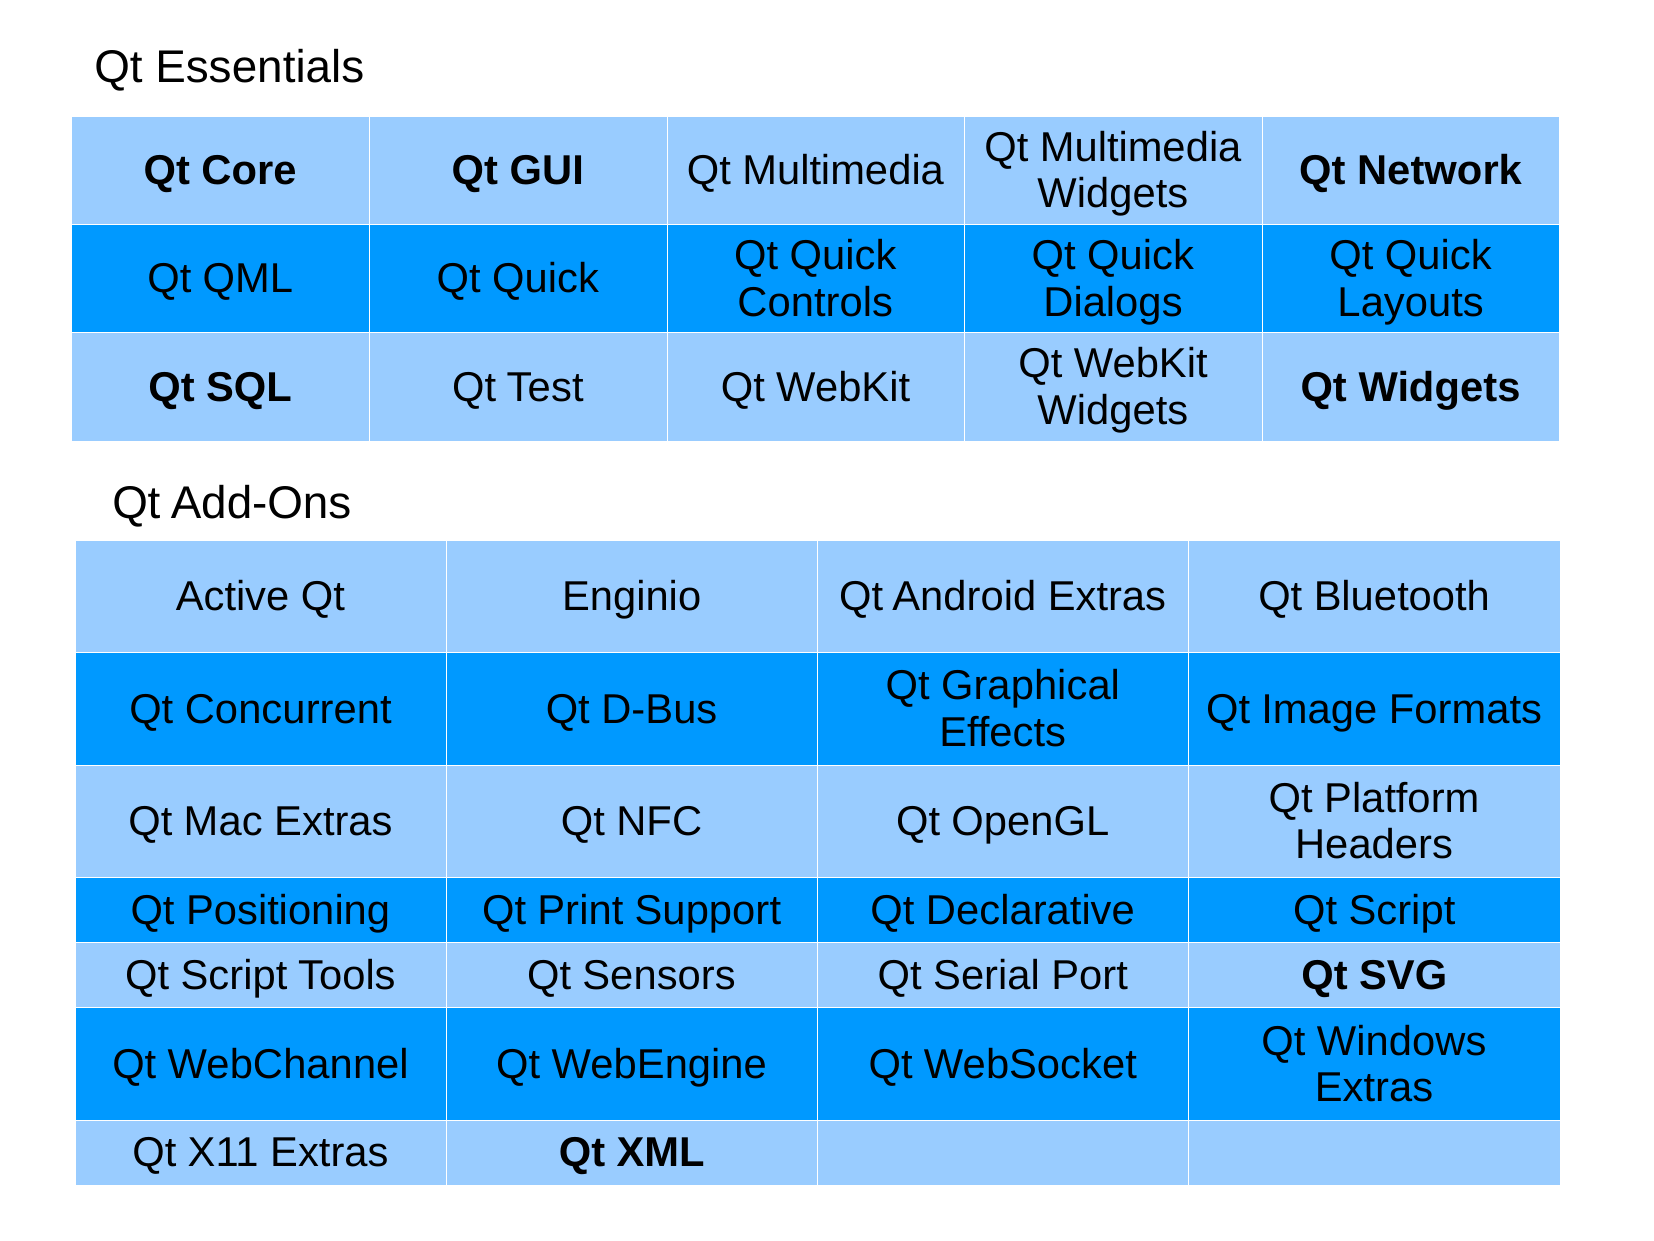

Qt Essentials
| Qt Core | Qt GUI | Qt Multimedia | Qt Multimedia Widgets | Qt Network |
| --- | --- | --- | --- | --- |
| Qt QML | Qt Quick | Qt Quick Controls | Qt Quick Dialogs | Qt Quick Layouts |
| Qt SQL | Qt Test | Qt WebKit | Qt WebKit Widgets | Qt Widgets |
Qt Add-Ons
| Active Qt | Enginio | Qt Android Extras | Qt Bluetooth |
| --- | --- | --- | --- |
| Qt Concurrent | Qt D-Bus | Qt Graphical Effects | Qt Image Formats |
| Qt Mac Extras | Qt NFC | Qt OpenGL | Qt Platform Headers |
| Qt Positioning | Qt Print Support | Qt Declarative | Qt Script |
| Qt Script Tools | Qt Sensors | Qt Serial Port | Qt SVG |
| Qt WebChannel | Qt WebEngine | Qt WebSocket | Qt Windows Extras |
| Qt X11 Extras | Qt XML | | |